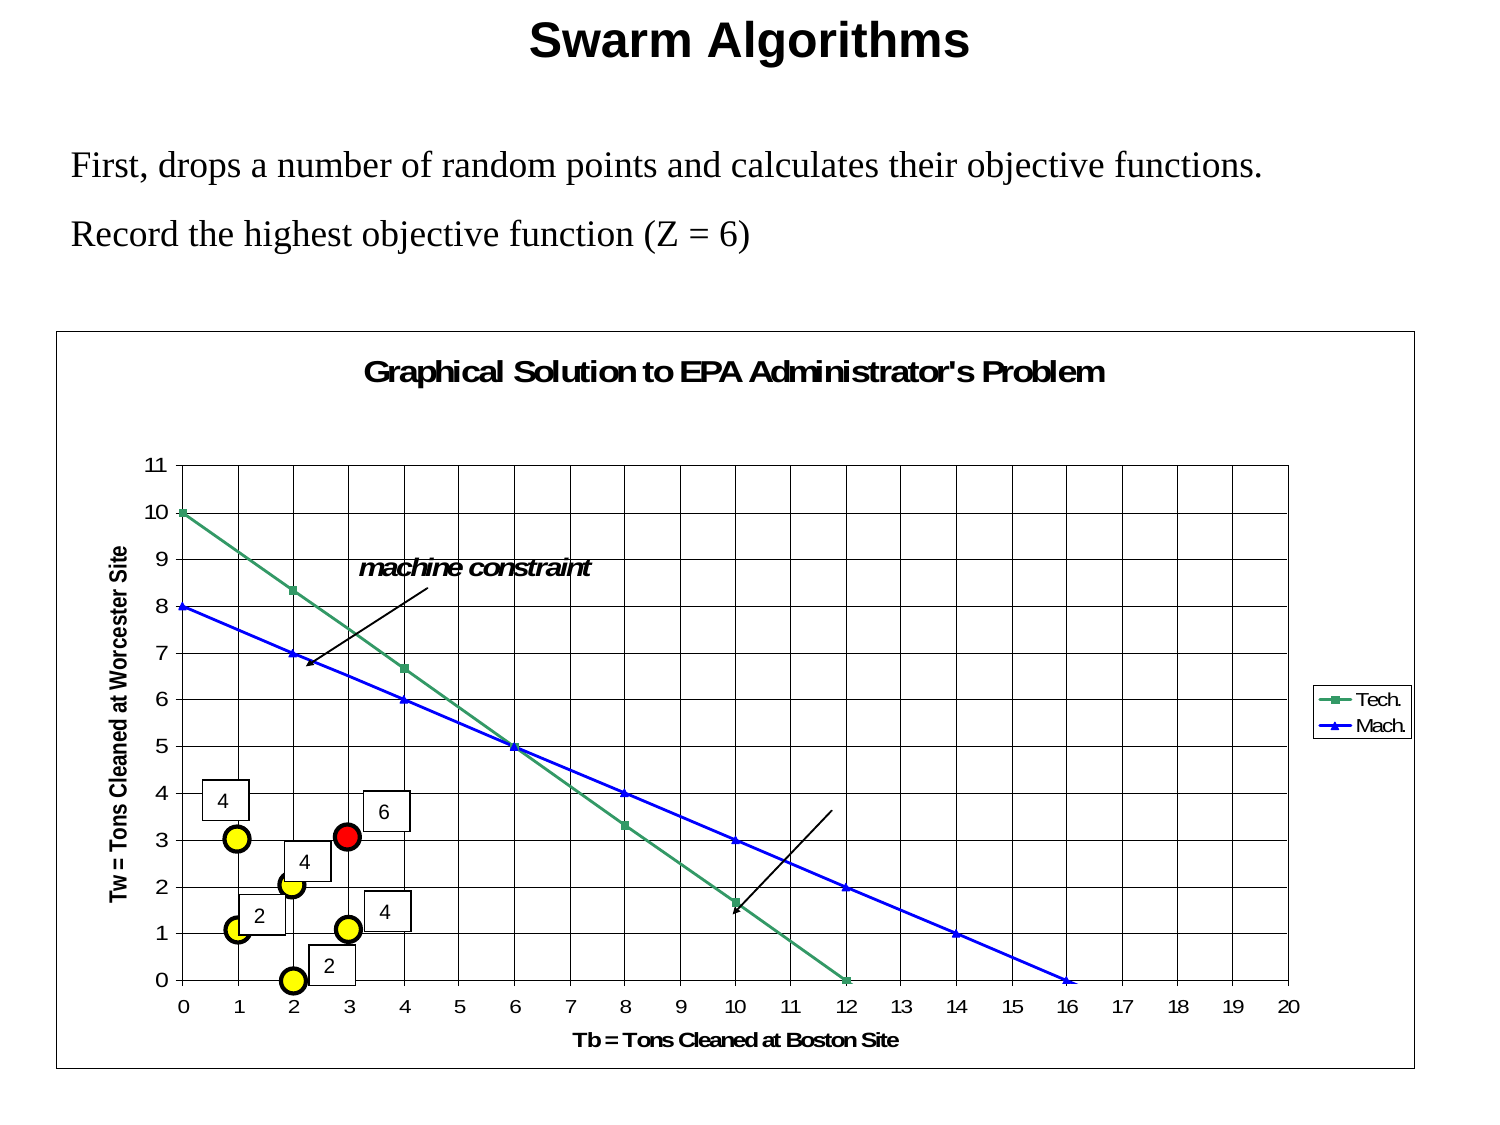

Swarm Algorithms
First, drops a number of random points and calculates their objective functions.
Record the highest objective function (Z = 6)
4
6
4
4
2
2